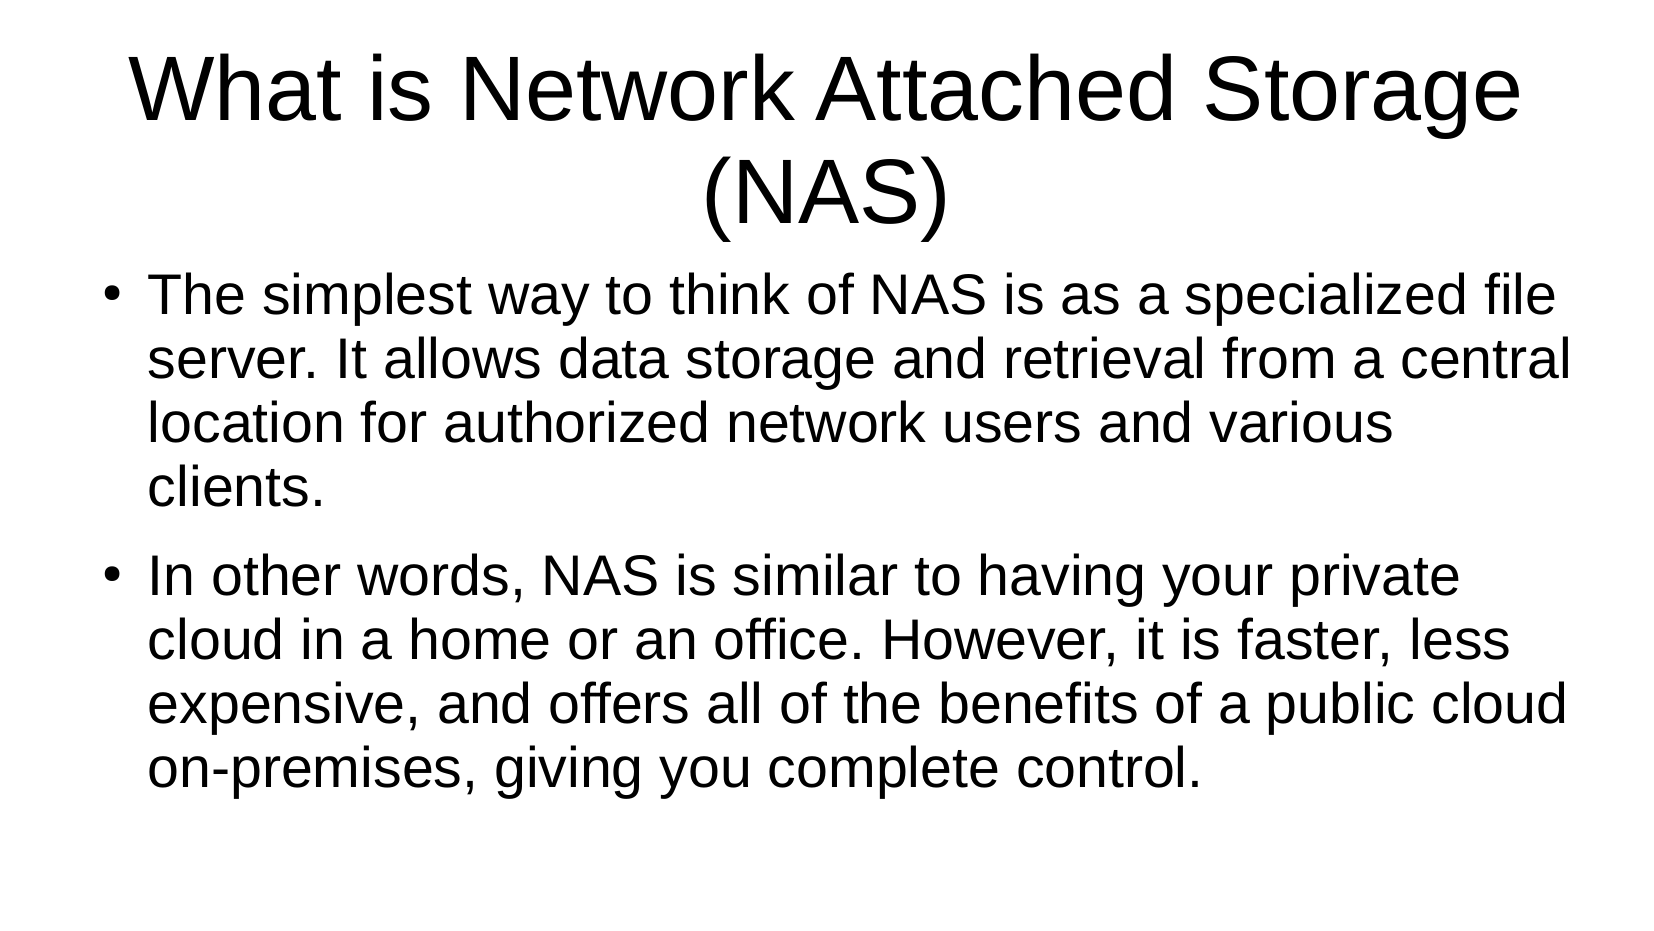

# What is Network Attached Storage (NAS)
The simplest way to think of NAS is as a specialized file server. It allows data storage and retrieval from a central location for authorized network users and various clients.
In other words, NAS is similar to having your private cloud in a home or an office. However, it is faster, less expensive, and offers all of the benefits of a public cloud on-premises, giving you complete control.